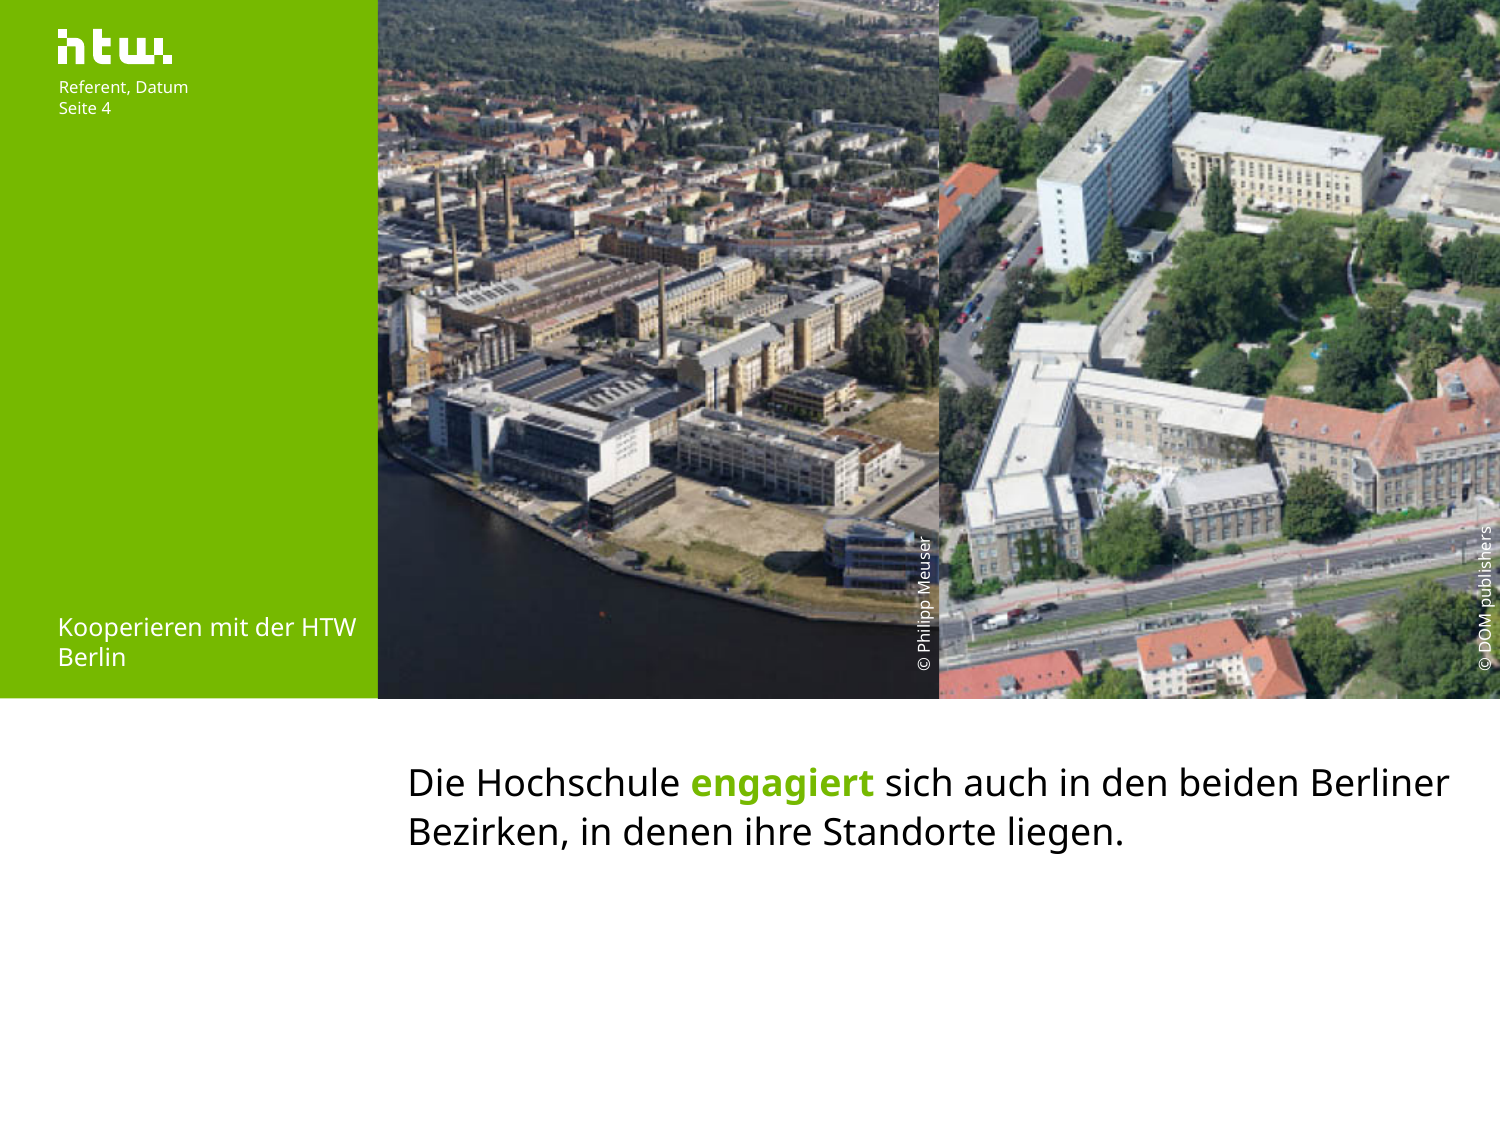

Referent, Datum
© DOM publishers
© Philipp Meuser
# Kooperieren mit der HTW Berlin
Die Hochschule engagiert sich auch in den beiden Berliner Bezirken, in denen ihre Standorte liegen.